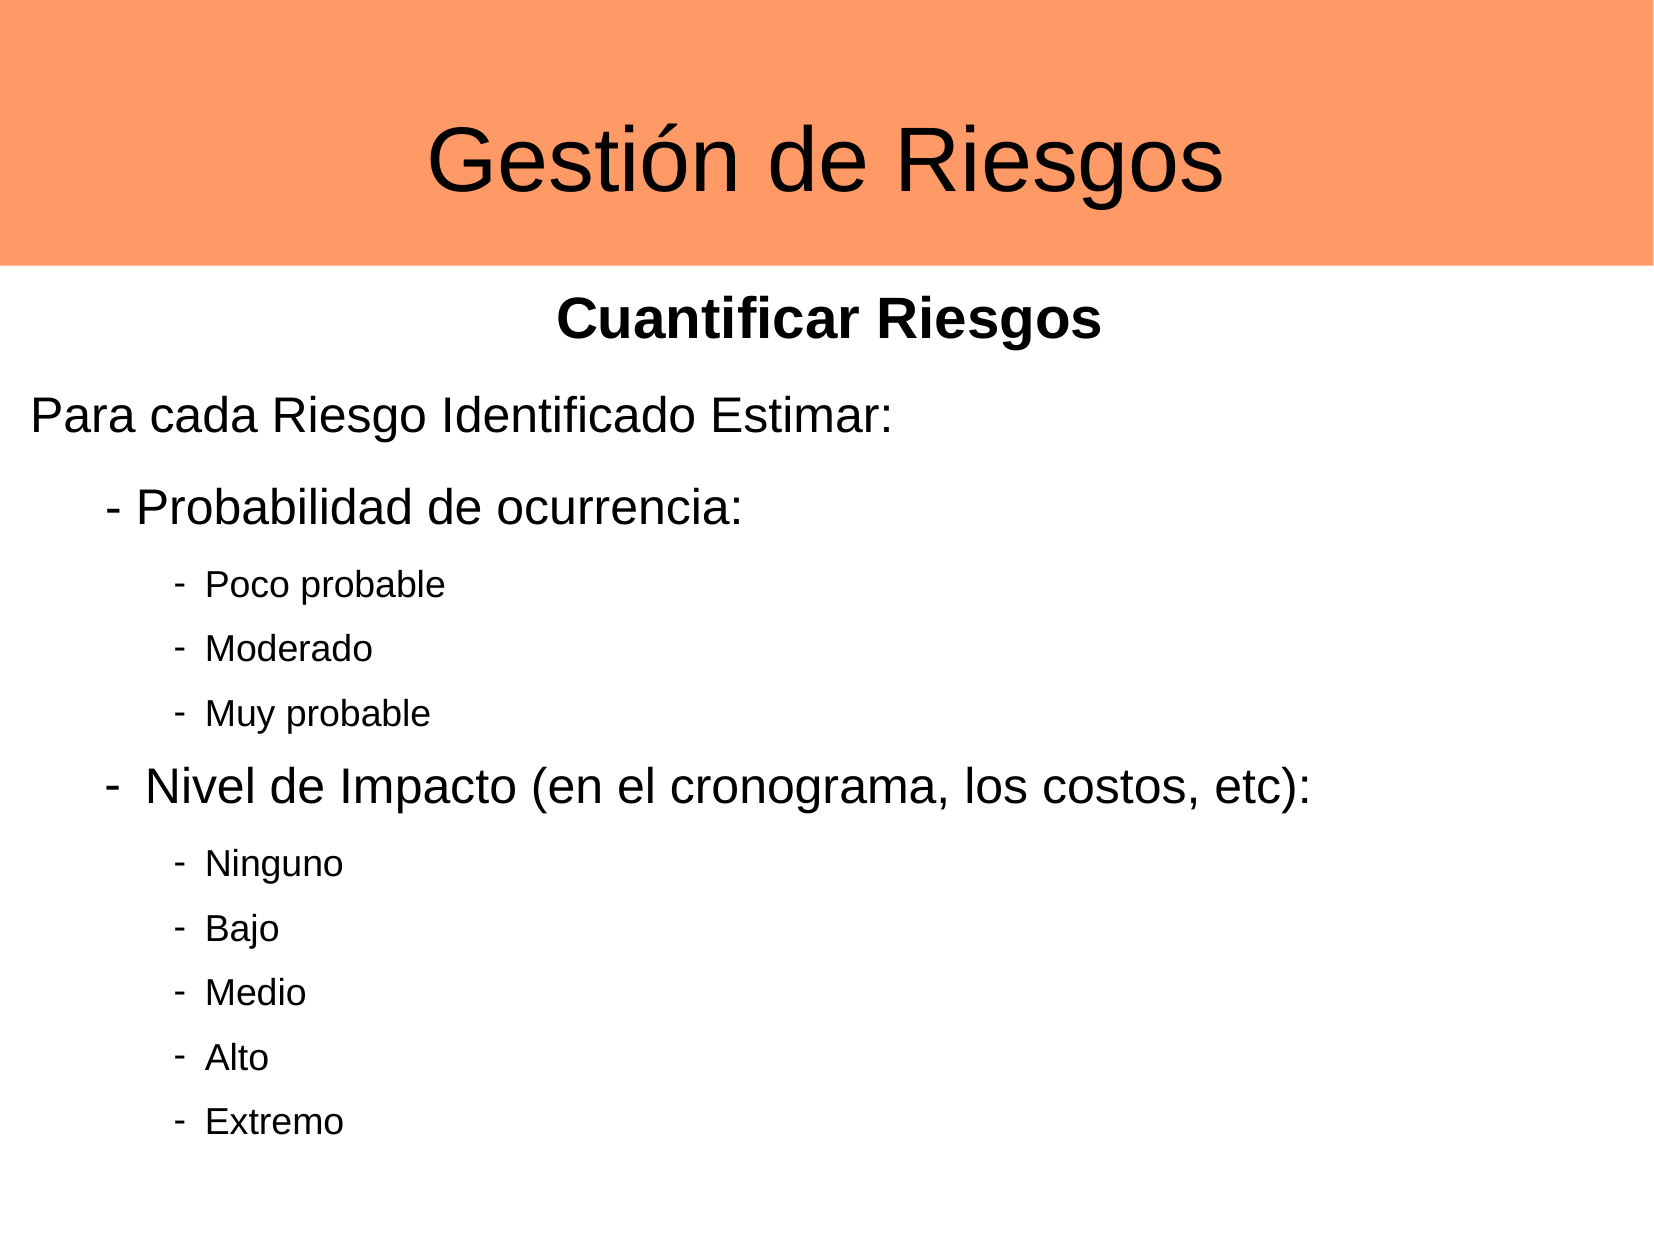

Gestión de Riesgos
Cuantificar Riesgos
Para cada Riesgo Identificado Estimar:
- Probabilidad de ocurrencia:
Poco probable
Moderado
Muy probable
Nivel de Impacto (en el cronograma, los costos, etc):
Ninguno
Bajo
Medio
Alto
Extremo